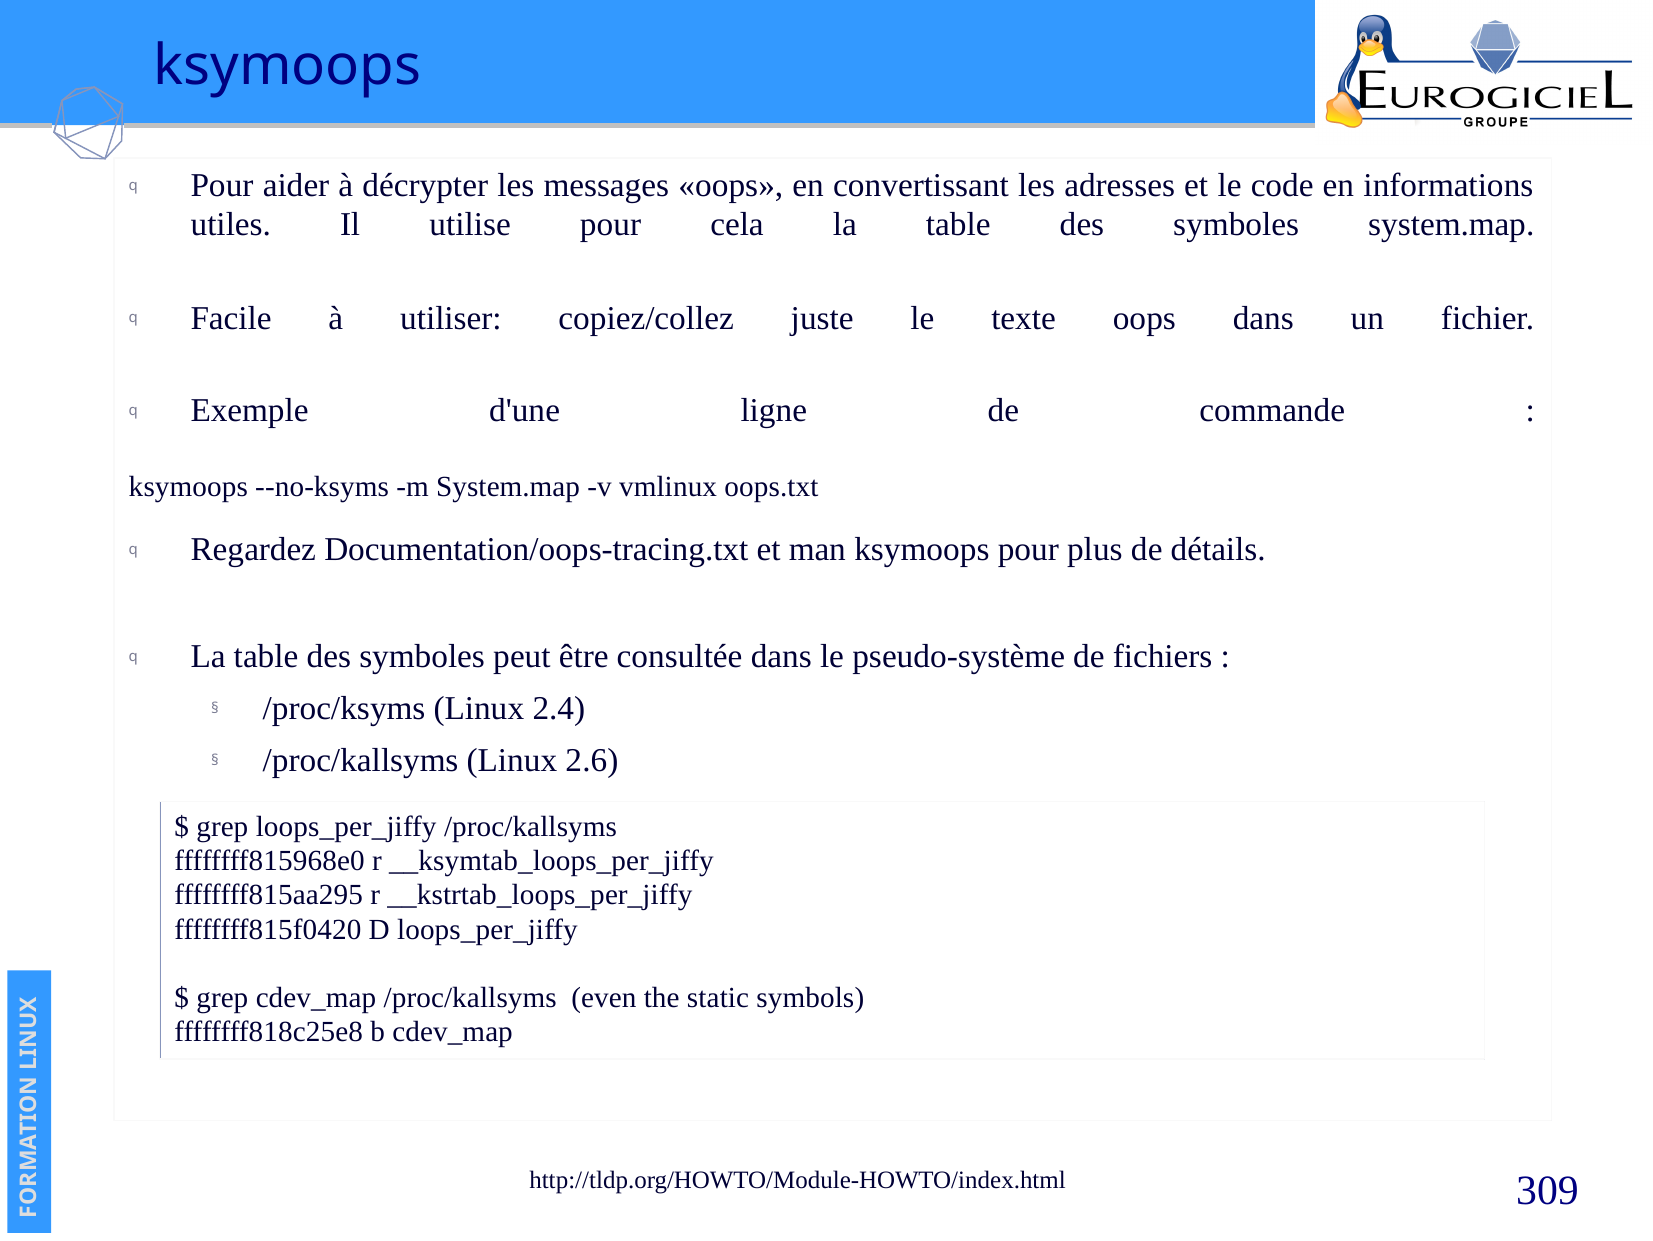

# ksymoops
Pour aider à décrypter les messages «oops», en convertissant les adresses et le code en informations utiles. Il utilise pour cela la table des symboles system.map.
Facile à utiliser: copiez/collez juste le texte oops dans un fichier.
Exemple d'une ligne de commande :
ksymoops --no-ksyms -m System.map -v vmlinux oops.txt
Regardez Documentation/oops-tracing.txt et man ksymoops pour plus de détails.
La table des symboles peut être consultée dans le pseudo-système de fichiers :
/proc/ksyms (Linux 2.4)
/proc/kallsyms (Linux 2.6)
$ grep loops_per_jiffy /proc/kallsyms
ffffffff815968e0 r __ksymtab_loops_per_jiffy
ffffffff815aa295 r __kstrtab_loops_per_jiffy
ffffffff815f0420 D loops_per_jiffy
$ grep cdev_map /proc/kallsyms (even the static symbols)
ffffffff818c25e8 b cdev_map
 http://tldp.org/HOWTO/Module-HOWTO/index.html